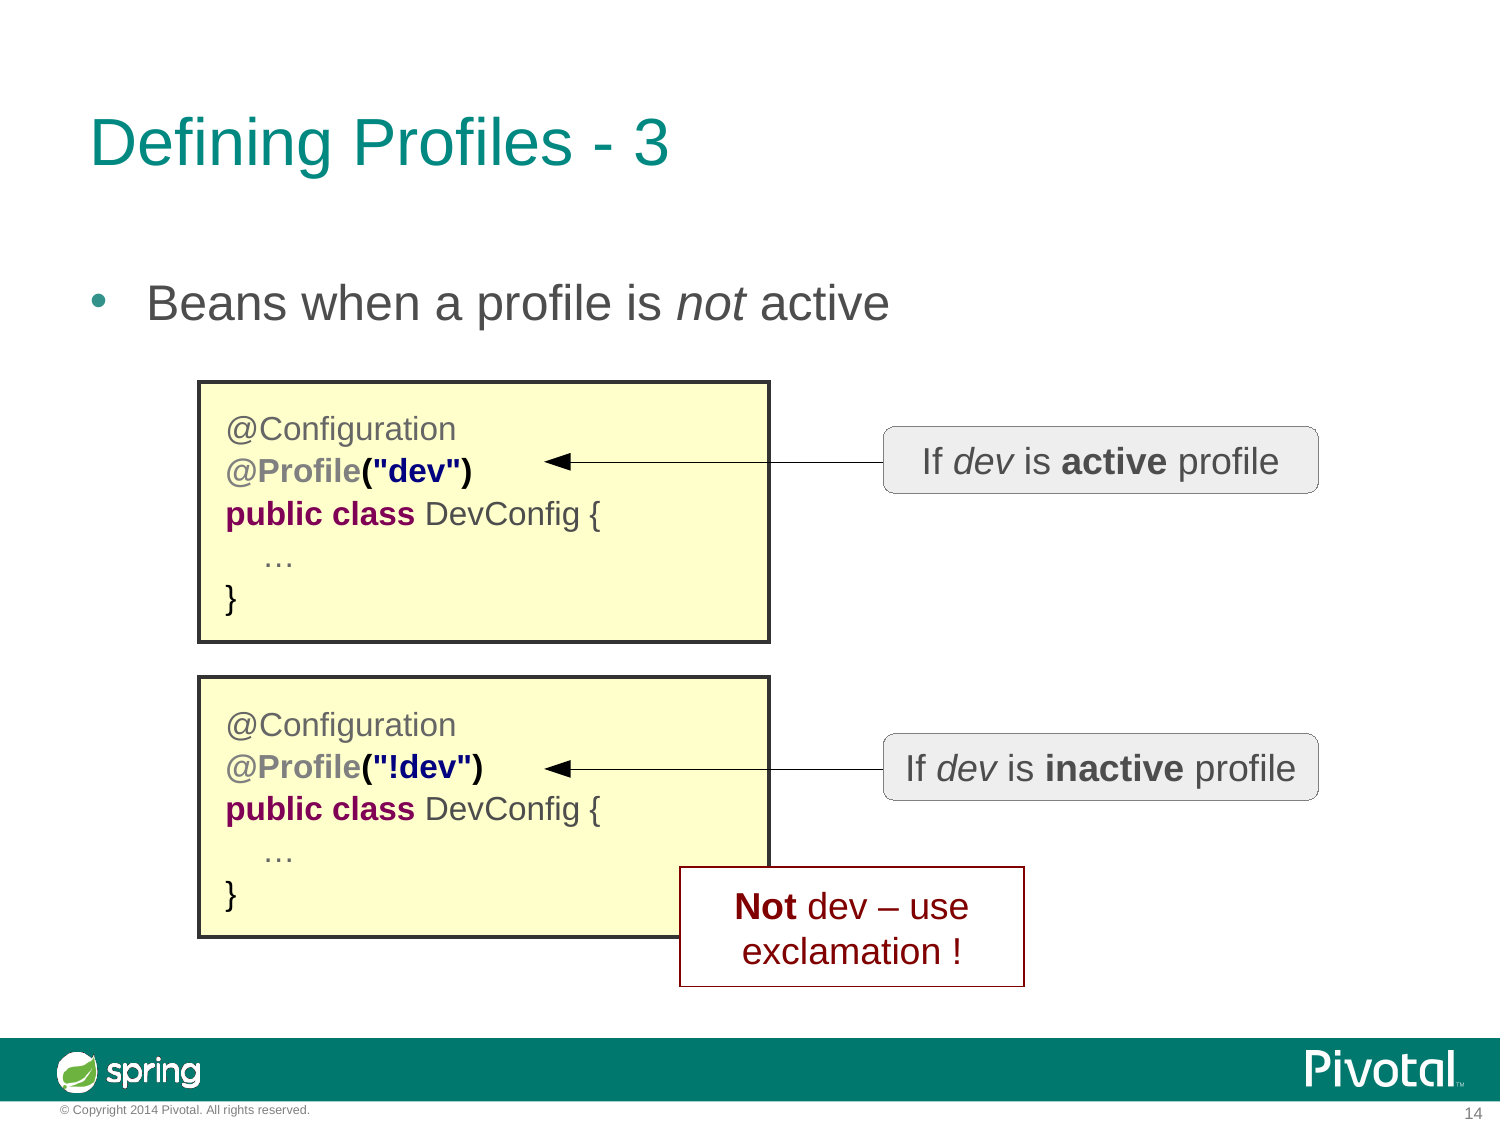

# Defining Profiles - 3
Beans when a profile is not active
@Configuration
@Profile("dev")
public class DevConfig {
 …
}
If dev is active profile
@Configuration
@Profile("!dev")
public class DevConfig {
 …
}
If dev is inactive profile
Not dev – use exclamation !